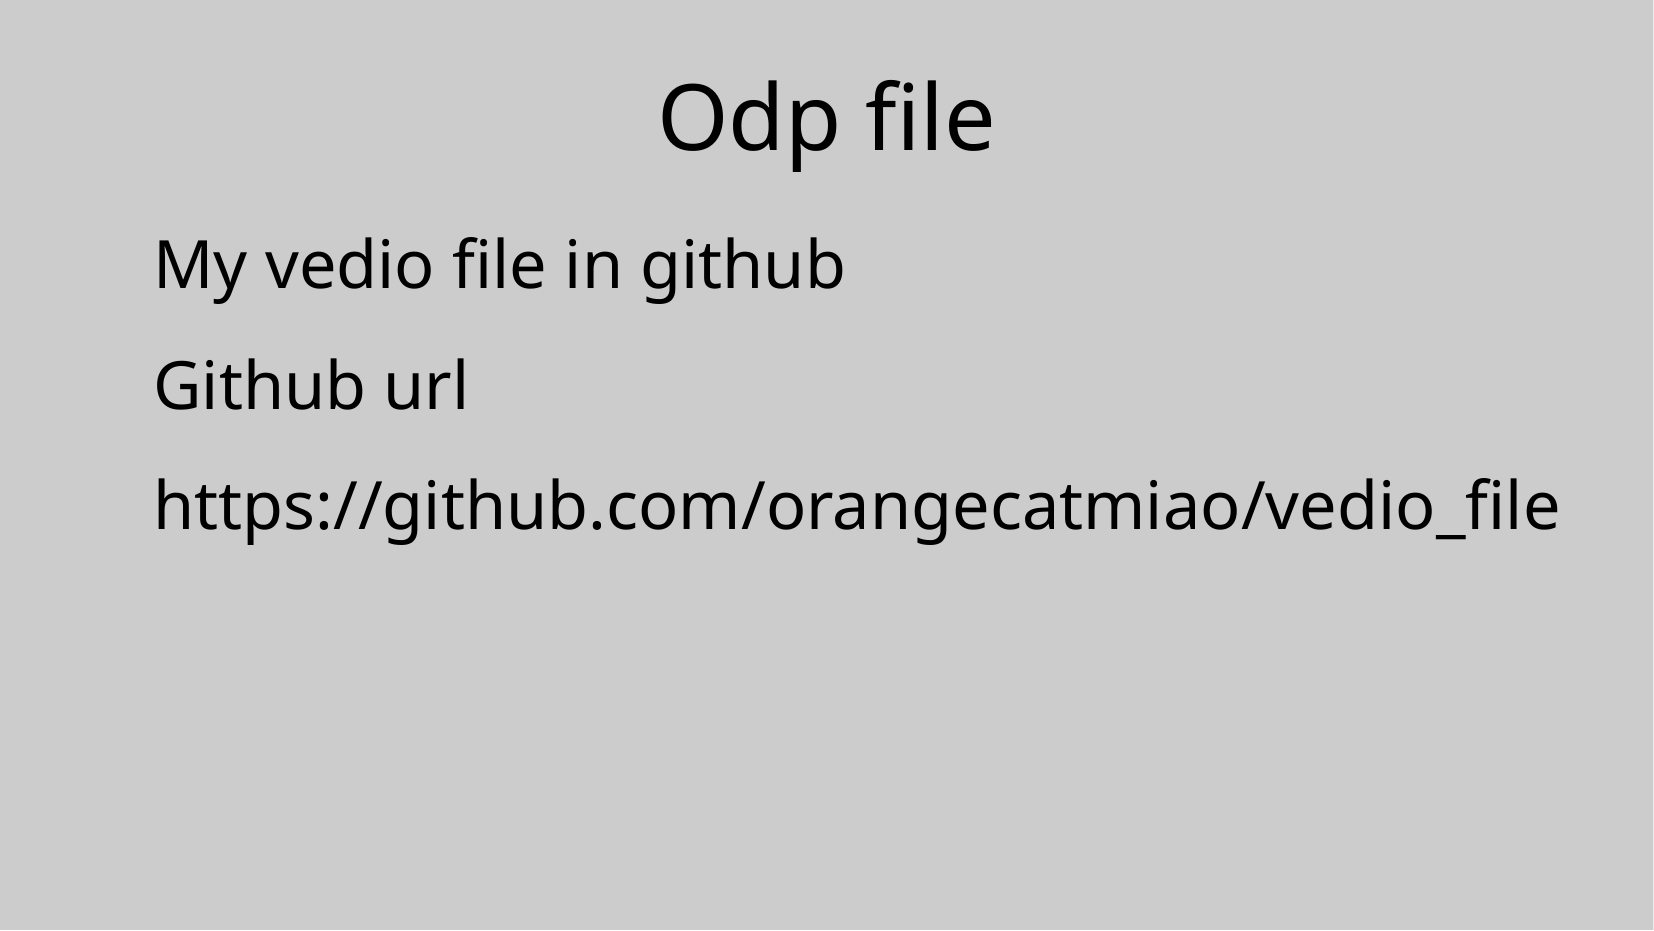

# Odp file
My vedio file in github
Github url
https://github.com/orangecatmiao/vedio_file